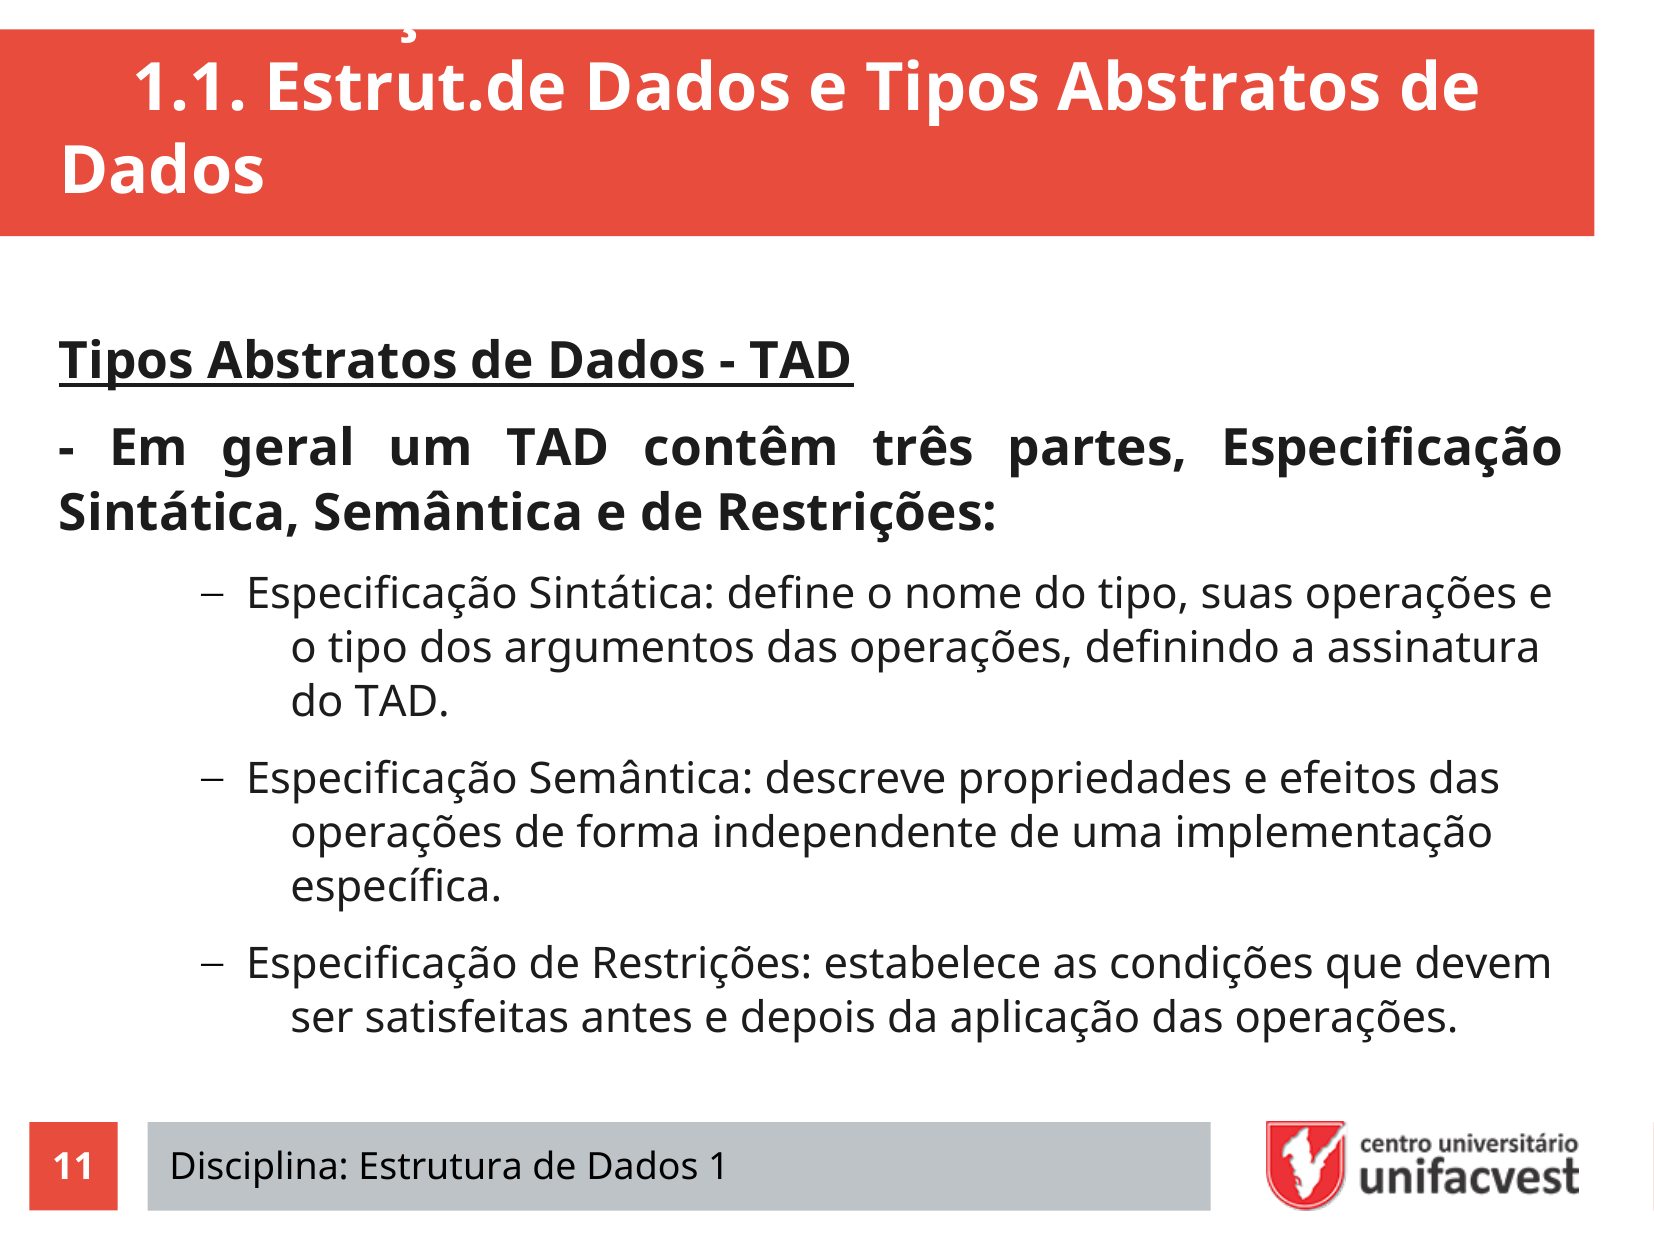

# 1. Introdução 1.1. Estrut.de Dados e Tipos Abstratos de Dados
Tipos Abstratos de Dados - TAD
- Em geral um TAD contêm três partes, Especificação Sintática, Semântica e de Restrições:
Especificação Sintática: define o nome do tipo, suas operações e o tipo dos argumentos das operações, definindo a assinatura do TAD.
Especificação Semântica: descreve propriedades e efeitos das operações de forma independente de uma implementação específica.
Especificação de Restrições: estabelece as condições que devem ser satisfeitas antes e depois da aplicação das operações.
11
Disciplina: Estrutura de Dados 1